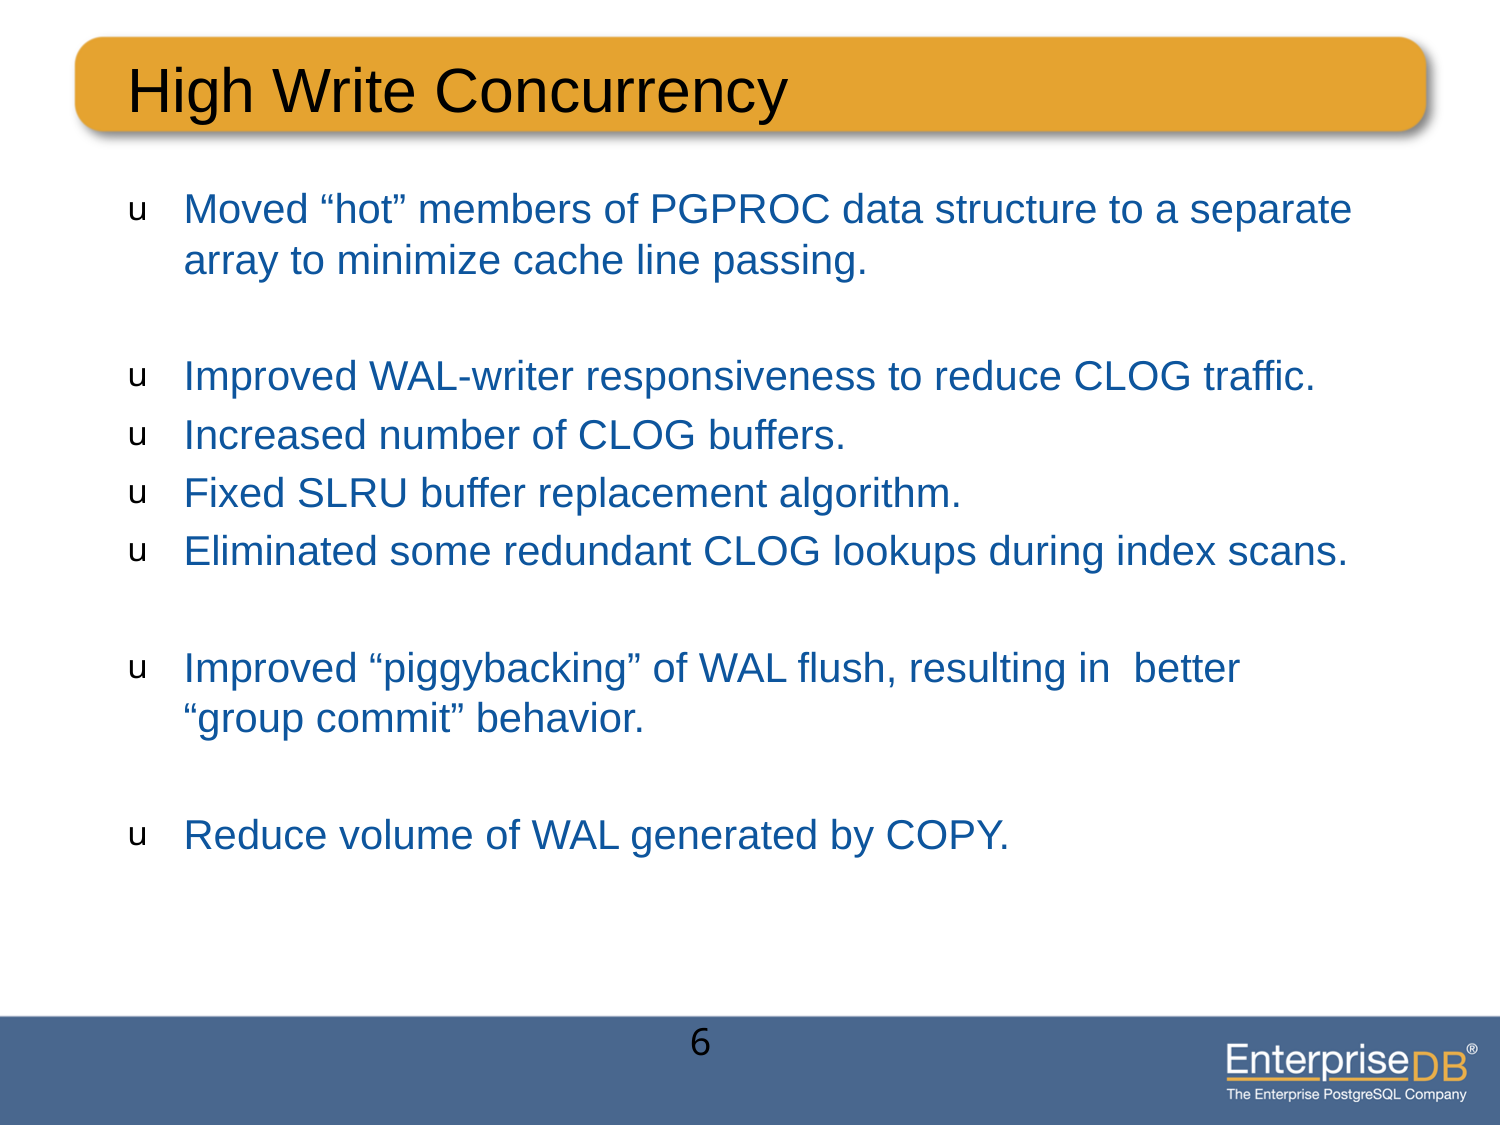

# High Write Concurrency
Moved “hot” members of PGPROC data structure to a separate array to minimize cache line passing.
Improved WAL-writer responsiveness to reduce CLOG traffic.
Increased number of CLOG buffers.
Fixed SLRU buffer replacement algorithm.
Eliminated some redundant CLOG lookups during index scans.
Improved “piggybacking” of WAL flush, resulting in better “group commit” behavior.
Reduce volume of WAL generated by COPY.